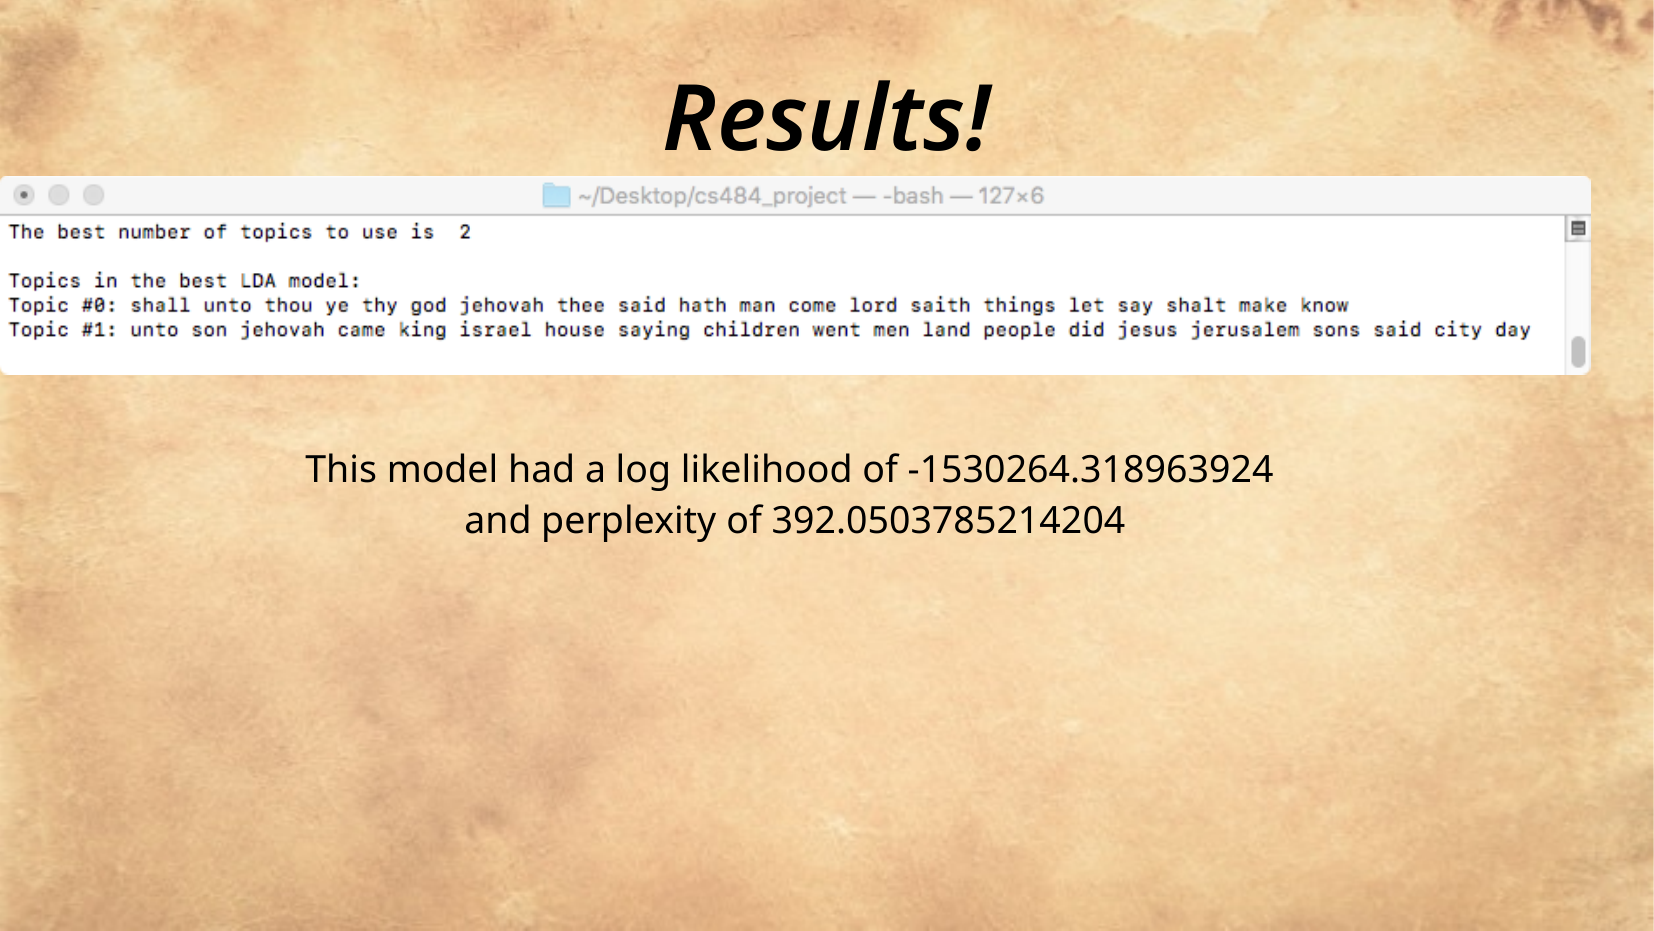

# Results!
This model had a log likelihood of -1530264.318963924
and perplexity of 392.0503785214204